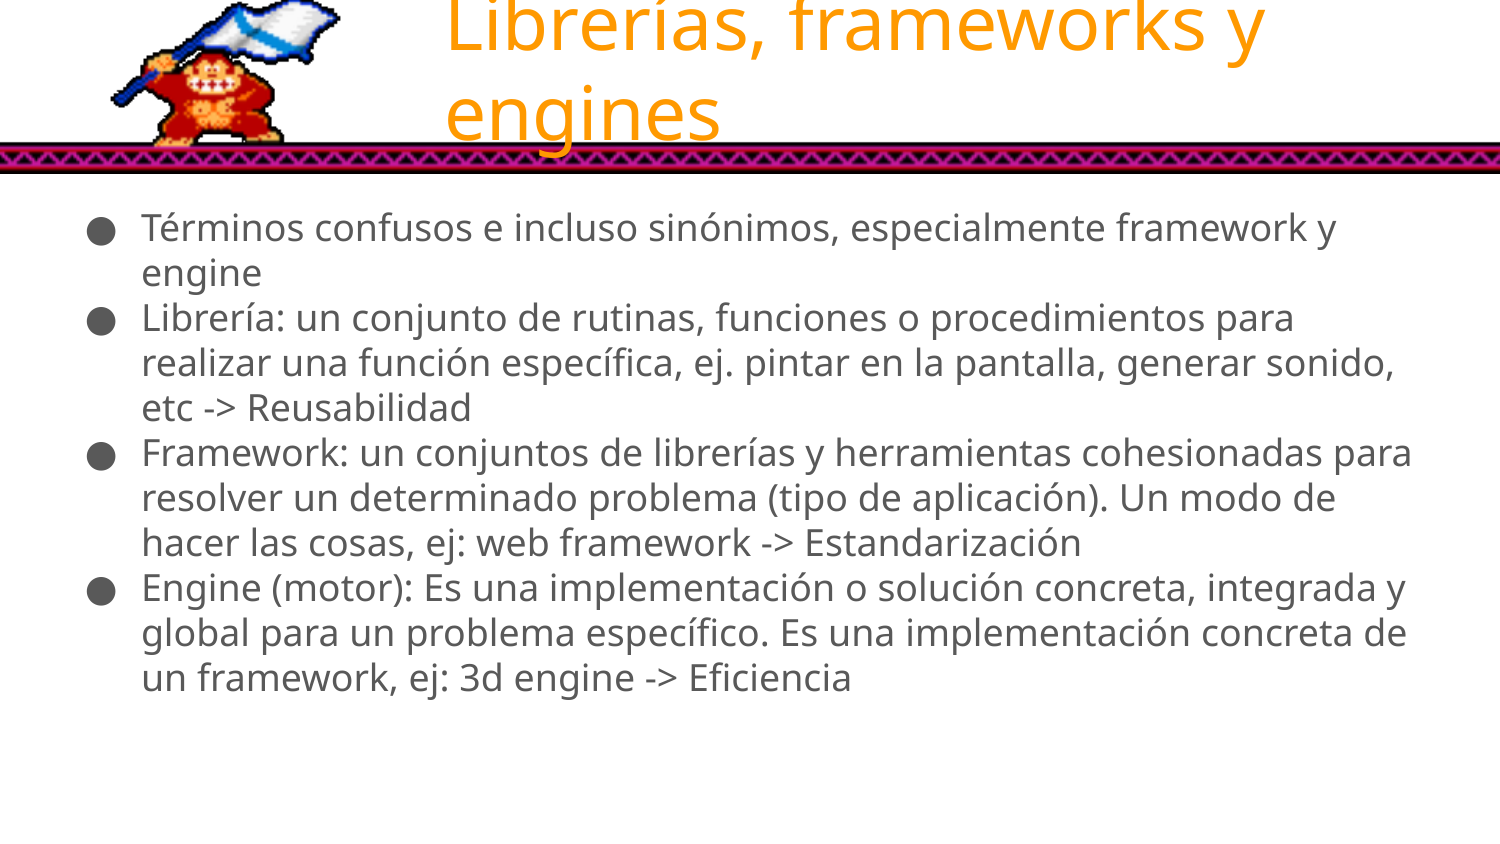

# Librerías, frameworks y engines
Términos confusos e incluso sinónimos, especialmente framework y engine
Librería: un conjunto de rutinas, funciones o procedimientos para realizar una función específica, ej. pintar en la pantalla, generar sonido, etc -> Reusabilidad
Framework: un conjuntos de librerías y herramientas cohesionadas para resolver un determinado problema (tipo de aplicación). Un modo de hacer las cosas, ej: web framework -> Estandarización
Engine (motor): Es una implementación o solución concreta, integrada y global para un problema específico. Es una implementación concreta de un framework, ej: 3d engine -> Eficiencia